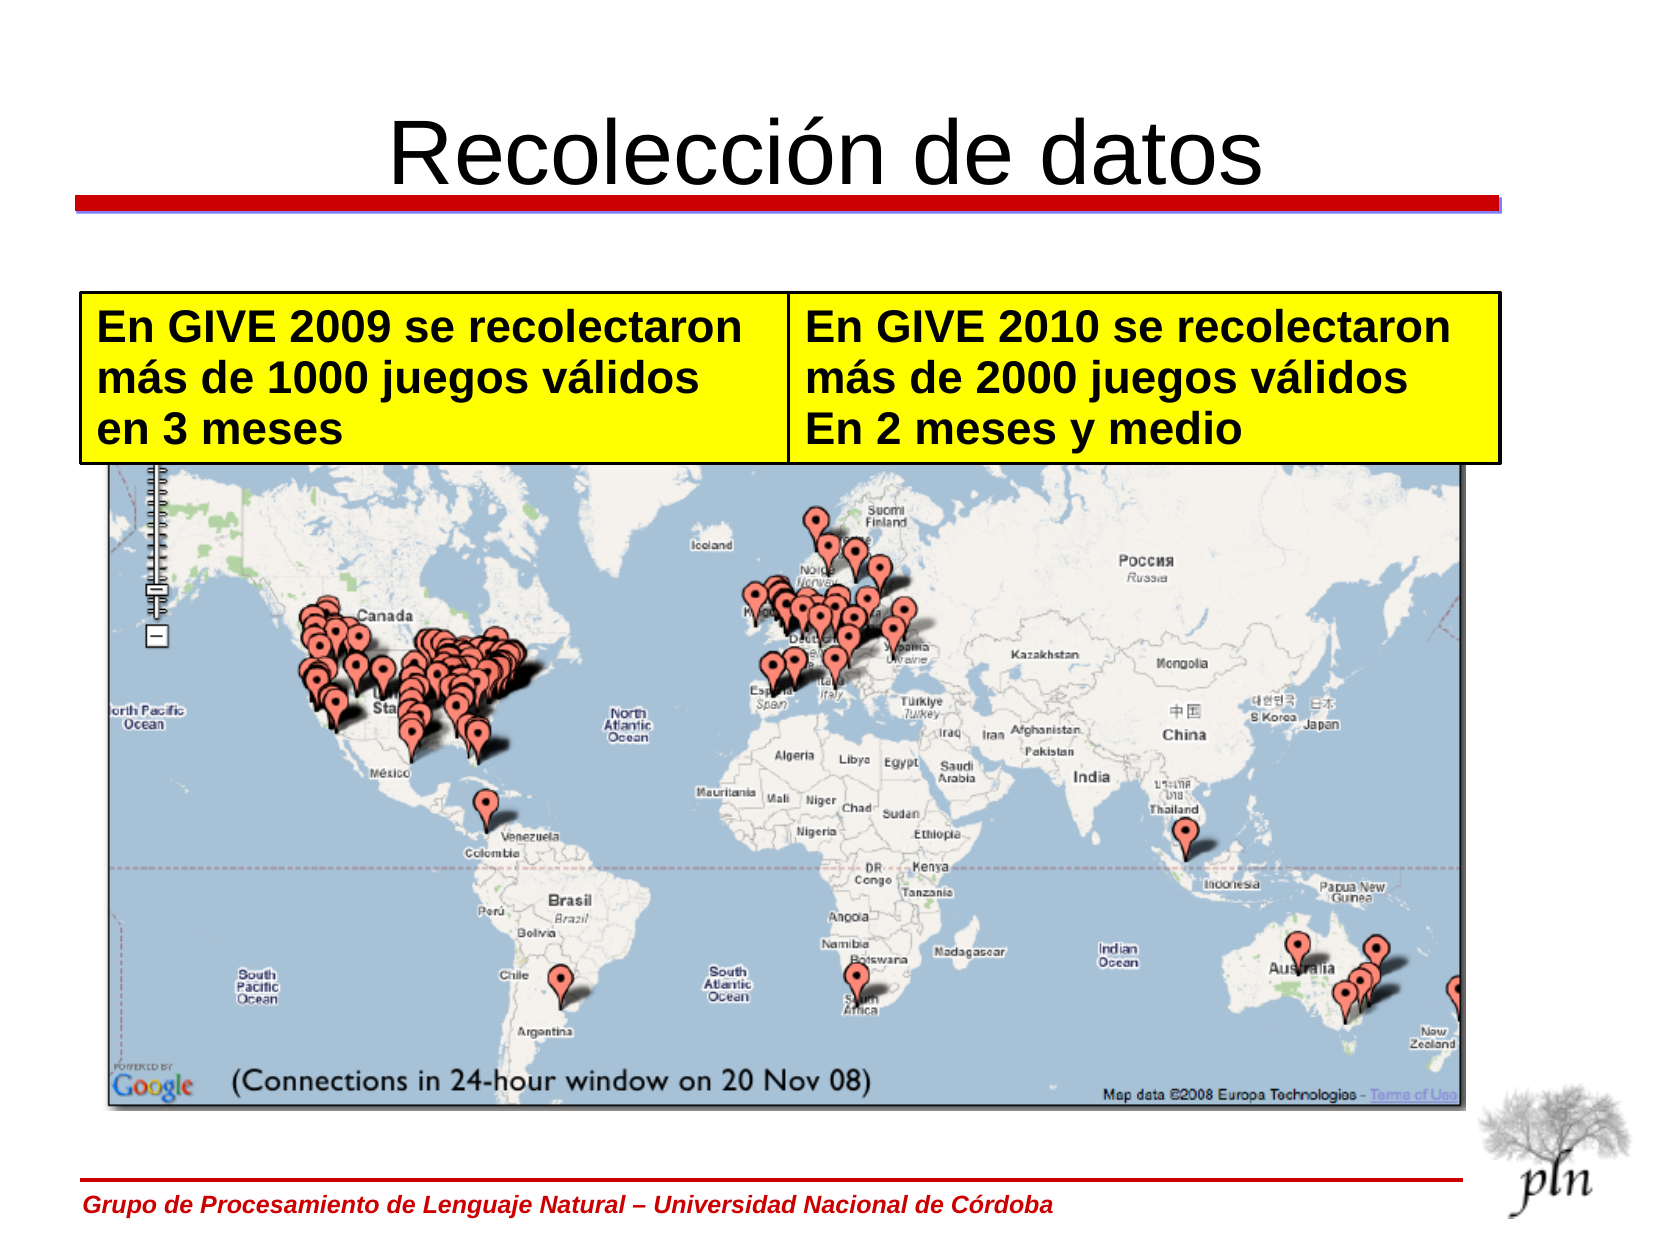

# Recolección de datos
En GIVE 2009 se recolectaron más de 1000 juegos válidos
en 3 meses
En GIVE 2010 se recolectaron más de 2000 juegos válidos
En 2 meses y medio